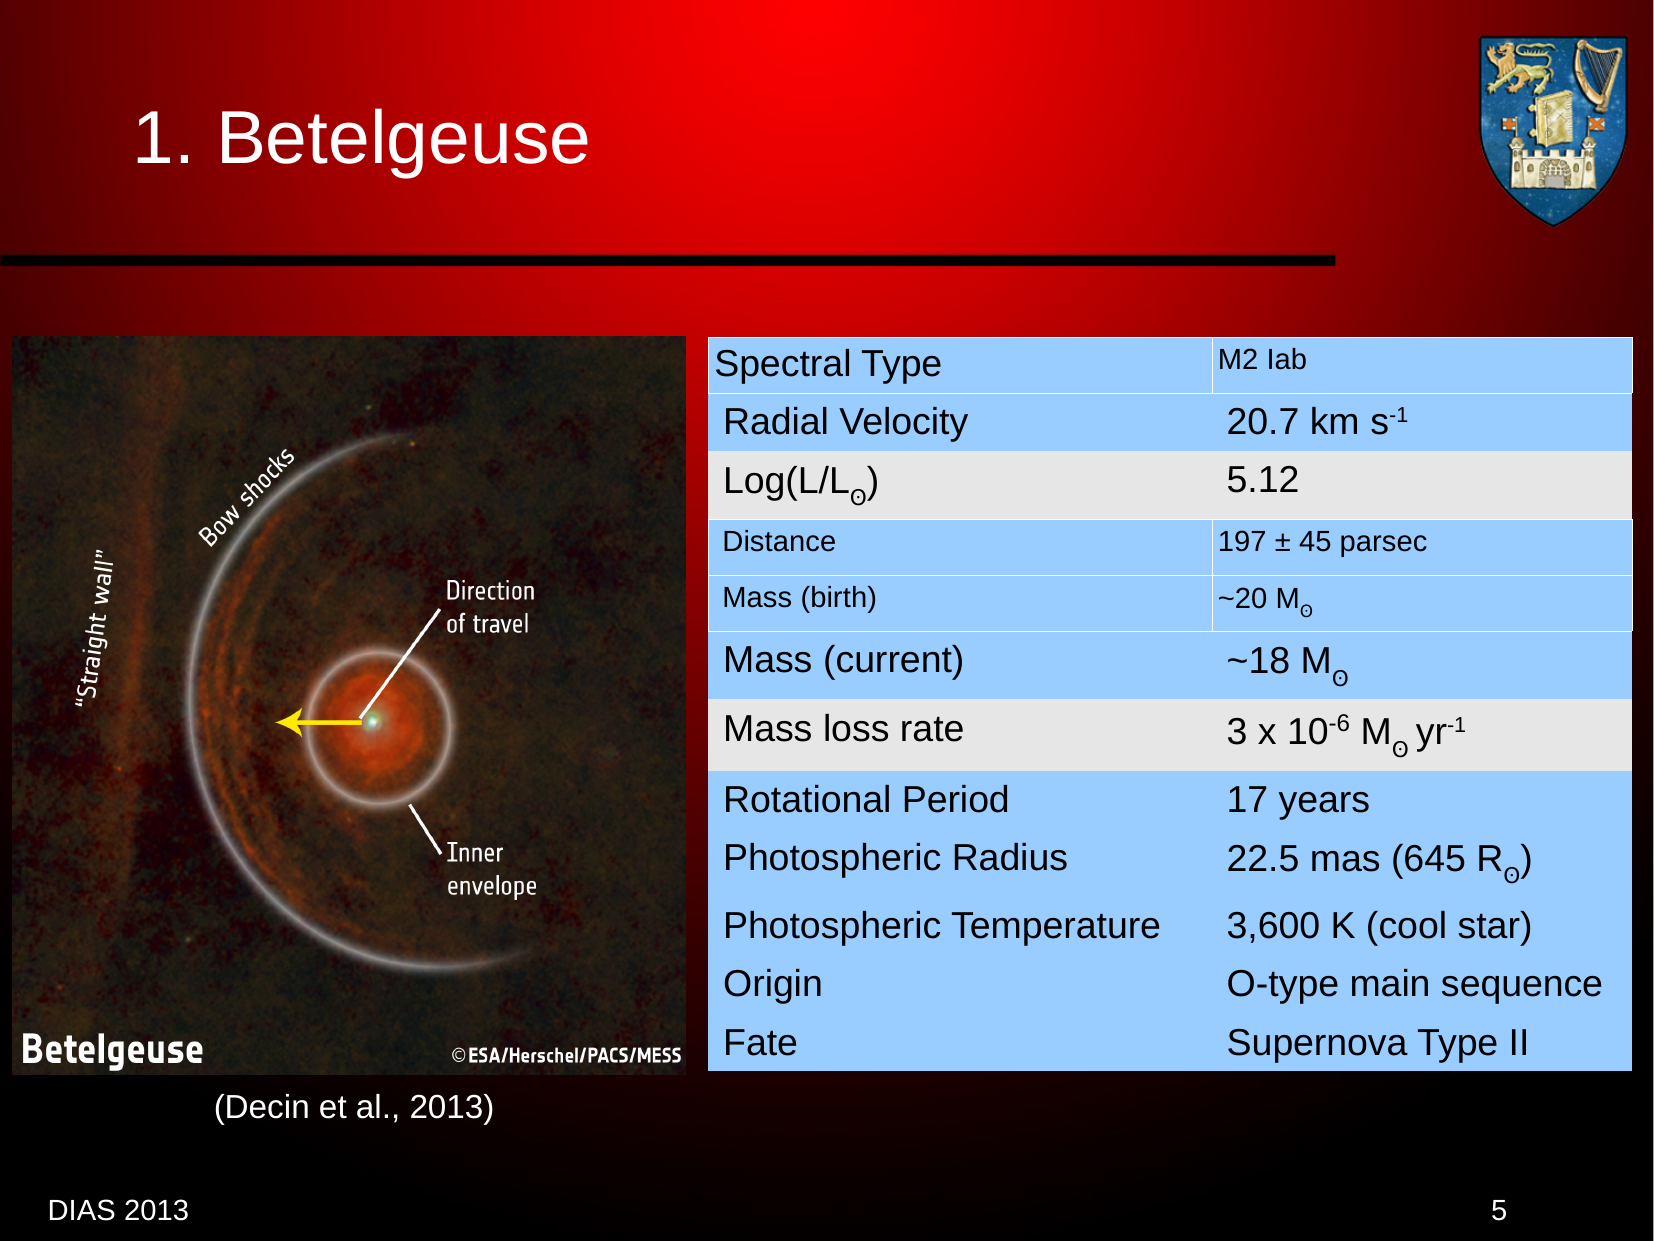

1. Betelgeuse
| Spectral Type | M2 Iab |
| --- | --- |
| Radial Velocity | 20.7 km s-1 |
| Log(L/Lʘ) | 5.12 |
| Distance | 197 ± 45 parsec |
| Mass (birth) | ~20 Mʘ |
| Mass (current) | ~18 Mʘ |
| Mass loss rate | 3 x 10-6 Mʘ yr-1 |
| Rotational Period | 17 years |
| Photospheric Radius | 22.5 mas (645 Rʘ) |
| Photospheric Temperature | 3,600 K (cool star) |
| Origin | O-type main sequence |
| Fate | Supernova Type II |
(Decin et al., 2013)
October 3-5 2012
Radio
 DIAS 2013	 					 		 										5